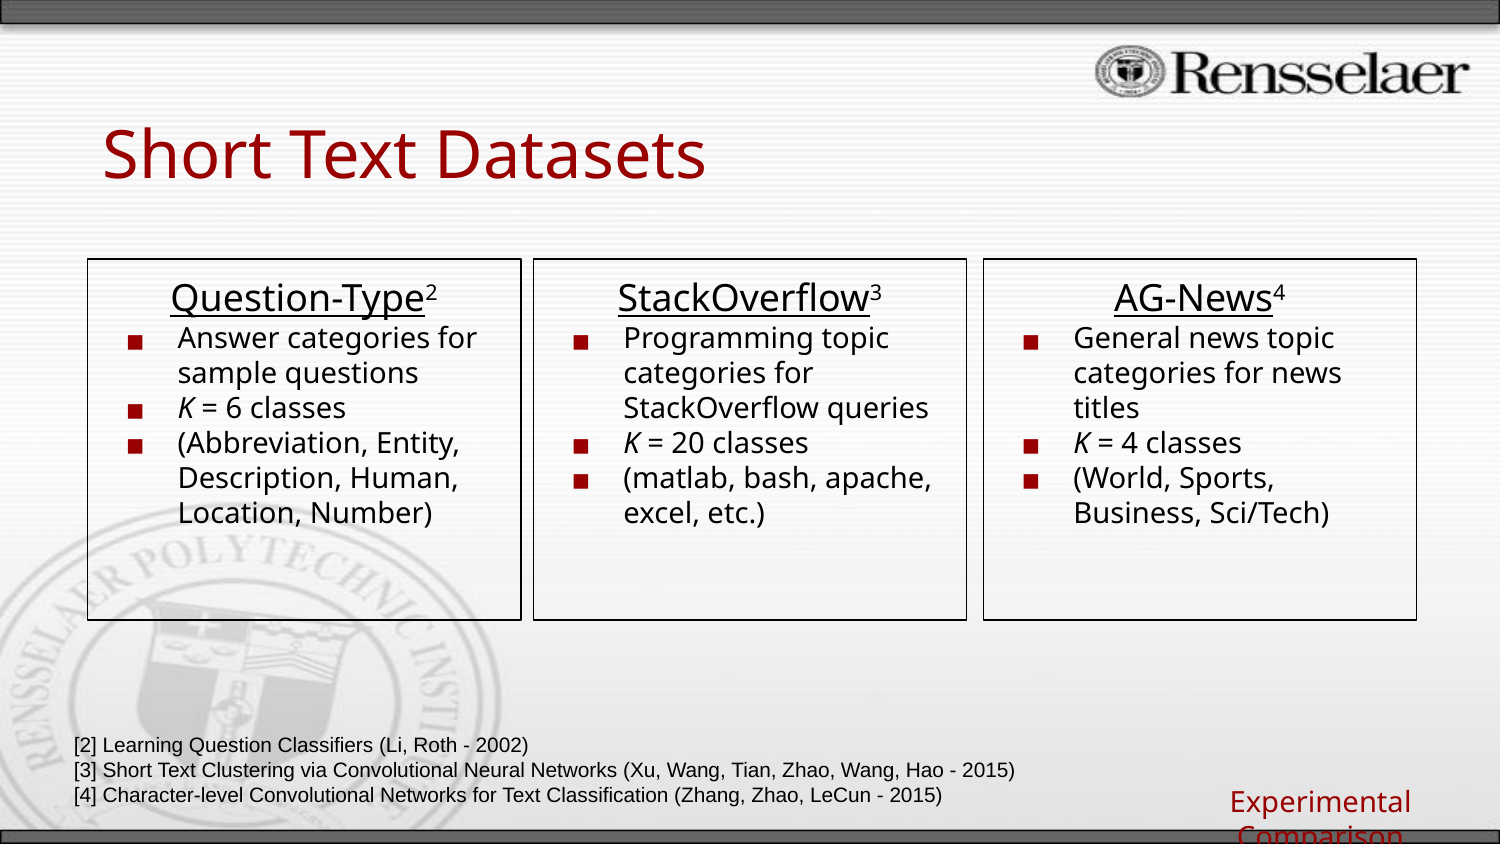

# Short Text Datasets
Question-Type2
Answer categories for sample questions
K = 6 classes
(Abbreviation, Entity, Description, Human, Location, Number)
StackOverflow3
Programming topic categories for StackOverflow queries
K = 20 classes
(matlab, bash, apache, excel, etc.)
AG-News4
General news topic categories for news titles
K = 4 classes
(World, Sports, Business, Sci/Tech)
[2] Learning Question Classifiers (Li, Roth - 2002)
[3] Short Text Clustering via Convolutional Neural Networks (Xu, Wang, Tian, Zhao, Wang, Hao - 2015)
[4] Character-level Convolutional Networks for Text Classification (Zhang, Zhao, LeCun - 2015)
Experimental Comparison